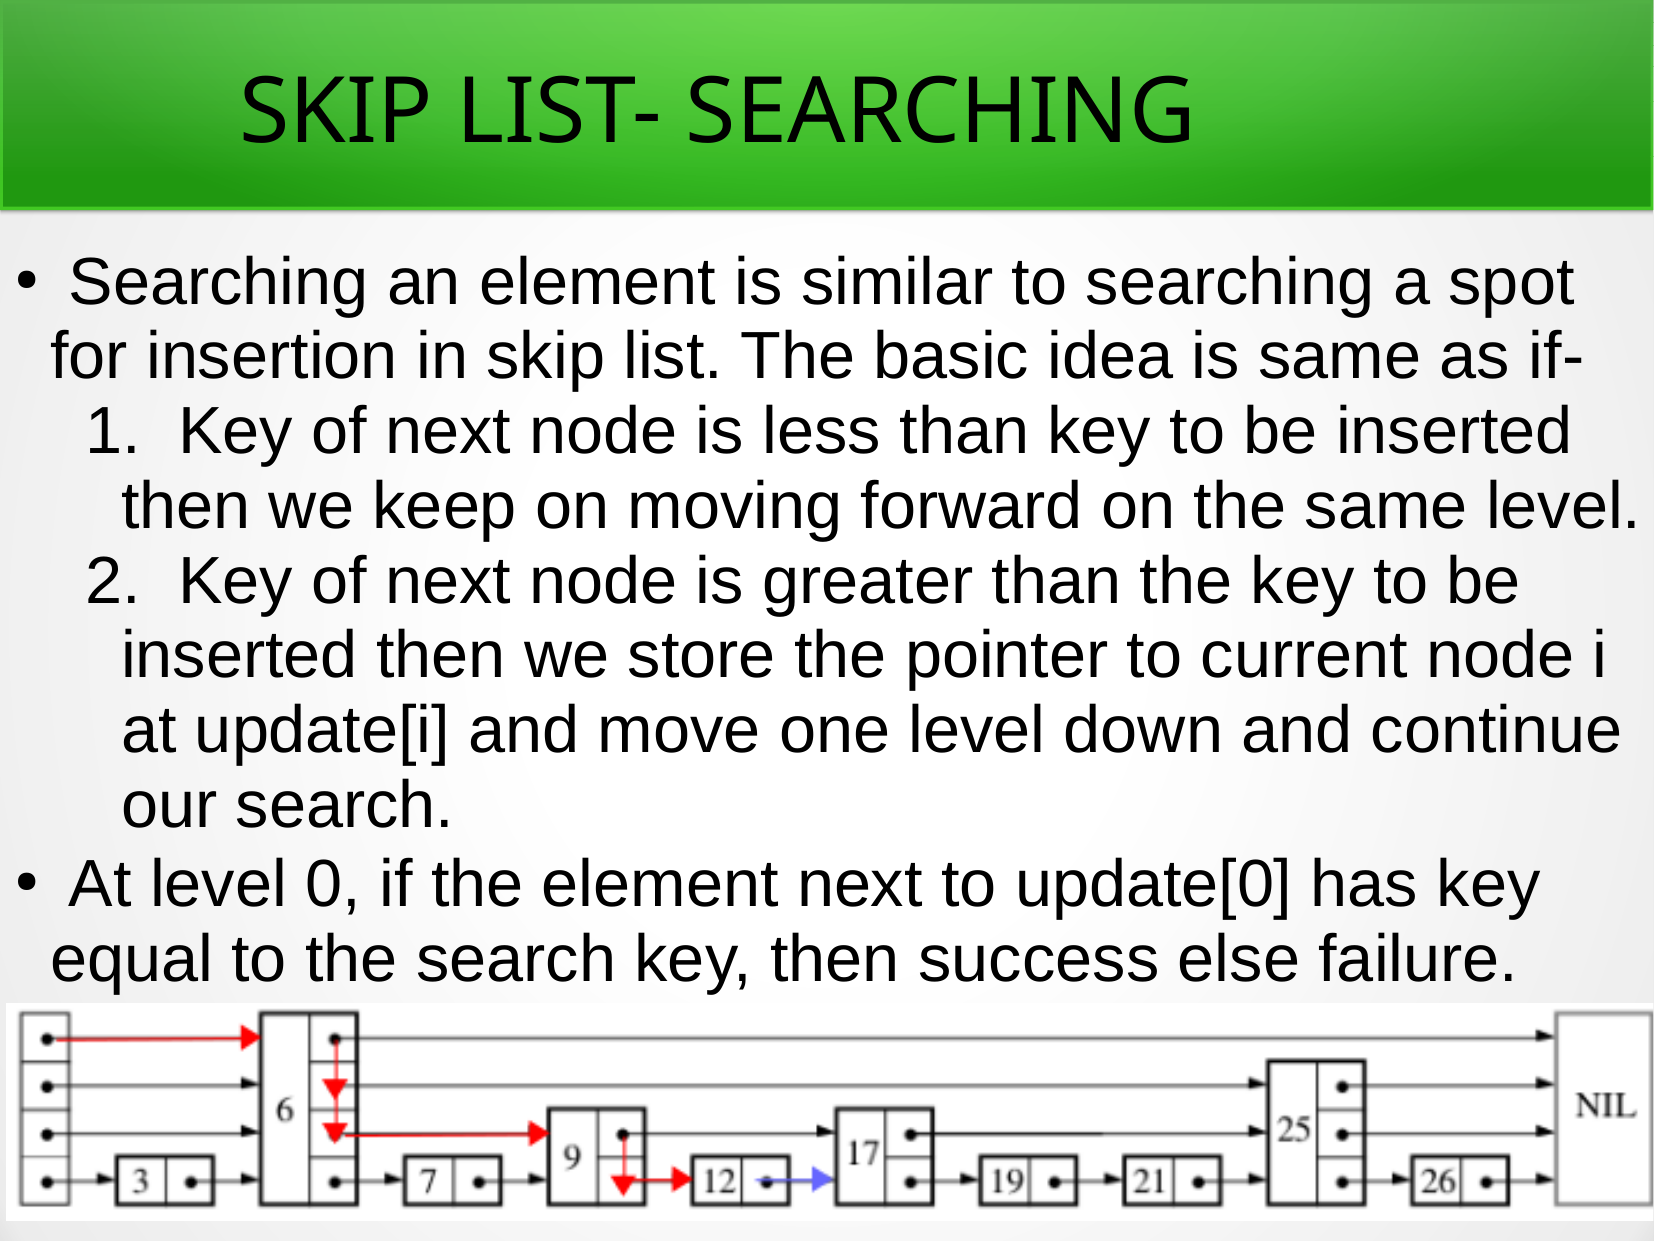

SKIP LIST- SEARCHING
 Searching an element is similar to searching a spot for insertion in skip list. The basic idea is same as if-
 Key of next node is less than key to be inserted then we keep on moving forward on the same level.
 Key of next node is greater than the key to be inserted then we store the pointer to current node i at update[i] and move one level down and continue our search.
 At level 0, if the element next to update[0] has key equal to the search key, then success else failure.